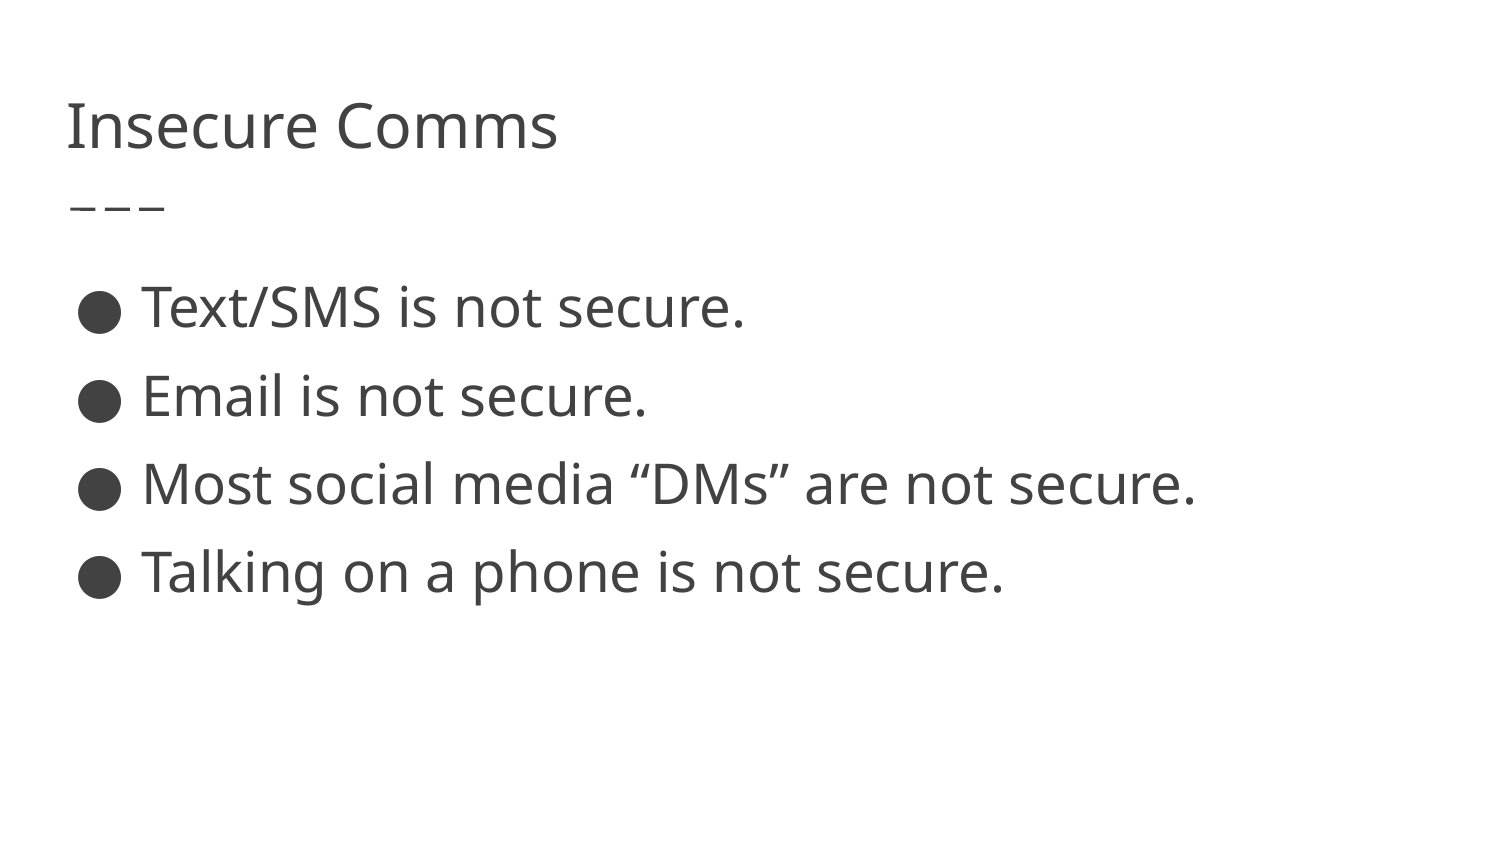

# Insecure Comms
Text/SMS is not secure.
Email is not secure.
Most social media “DMs” are not secure.
Talking on a phone is not secure.